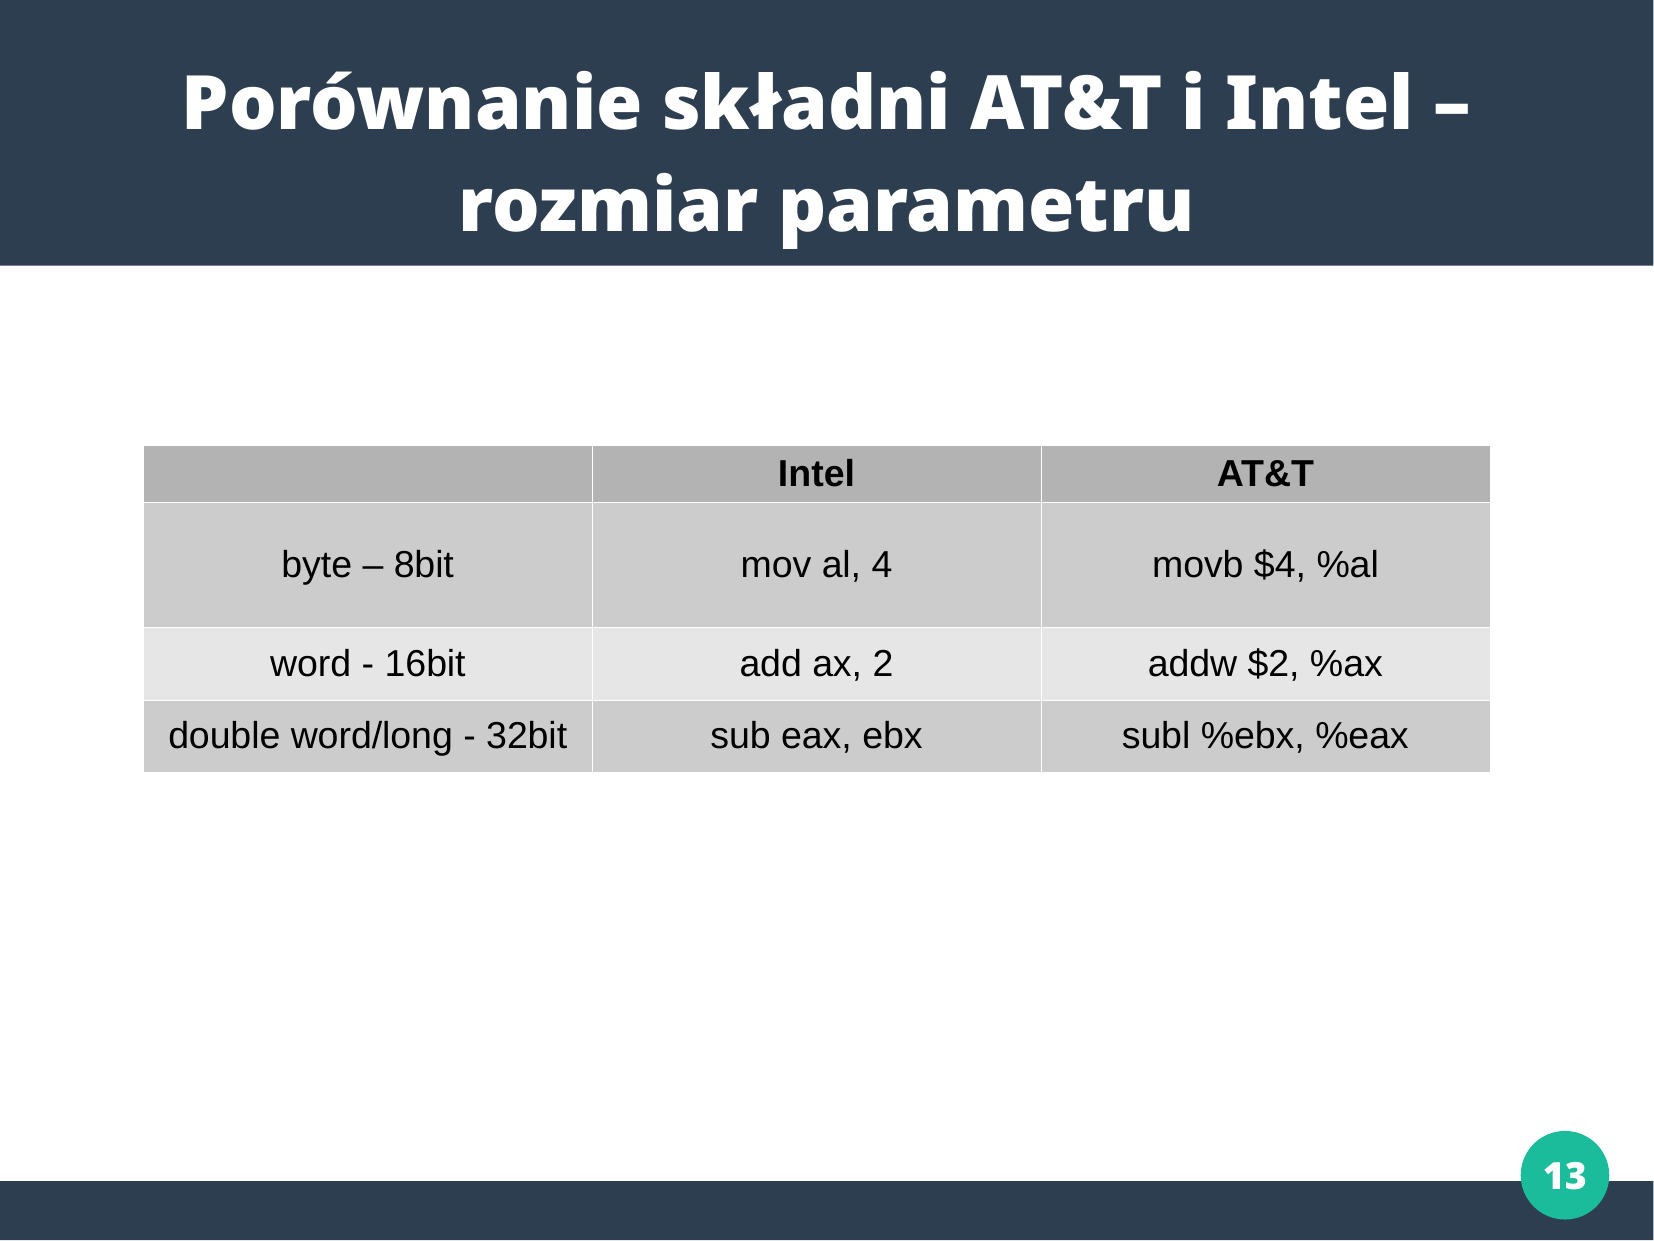

# Porównanie składni AT&T i Intel – rozmiar parametru
| | Intel | AT&T |
| --- | --- | --- |
| byte – 8bit | mov al, 4 | movb $4, %al |
| word - 16bit | add ax, 2 | addw $2, %ax |
| double word/long - 32bit | sub eax, ebx | subl %ebx, %eax |
13